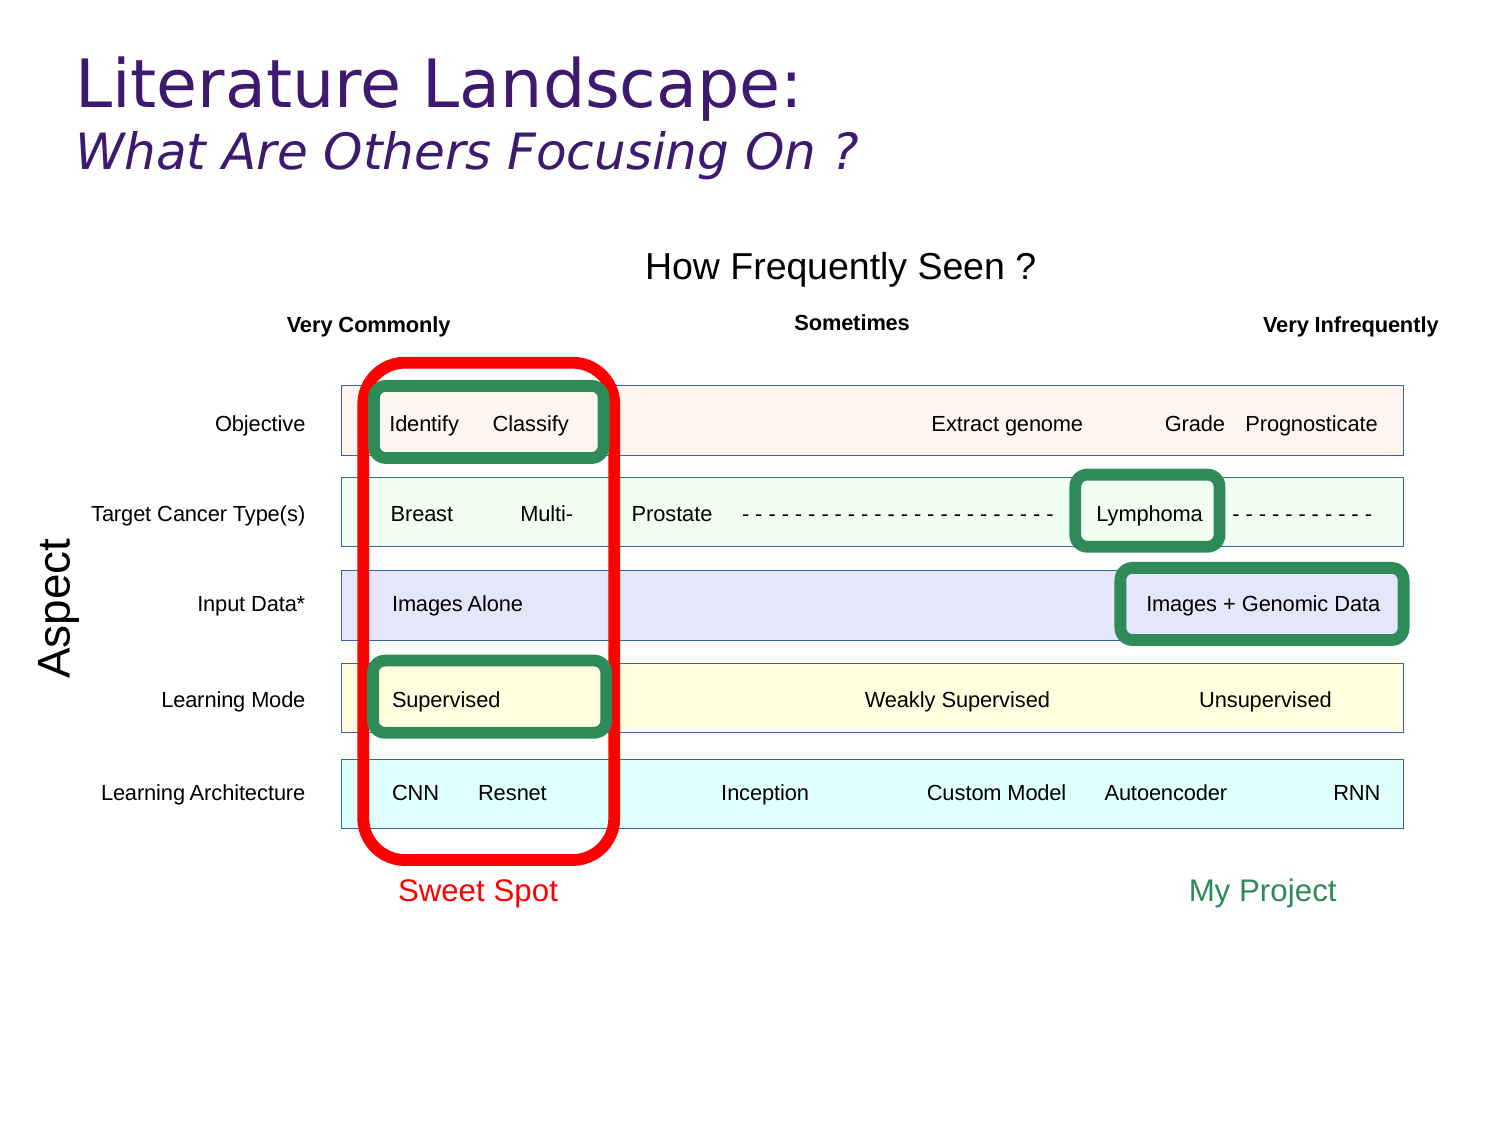

# Literature Landscape: What Are Others Focusing On ?
How Frequently Seen ?
Sometimes
Very Commonly
Very Infrequently
Objective
Identify
Classify
Extract genome
Grade
Prognosticate
Target Cancer Type(s)
Breast
Multi-
Prostate
- - - - - - - - - - - - - - - - - - - - - - - -
Lymphoma
- - - - - - - - - - -
Aspect
Input Data*
Images Alone
Images + Genomic Data
Learning Mode
Supervised
Weakly Supervised
Unsupervised
Learning Architecture
CNN
Resnet
Inception
Custom Model
Autoencoder
RNN
Sweet Spot
My Project